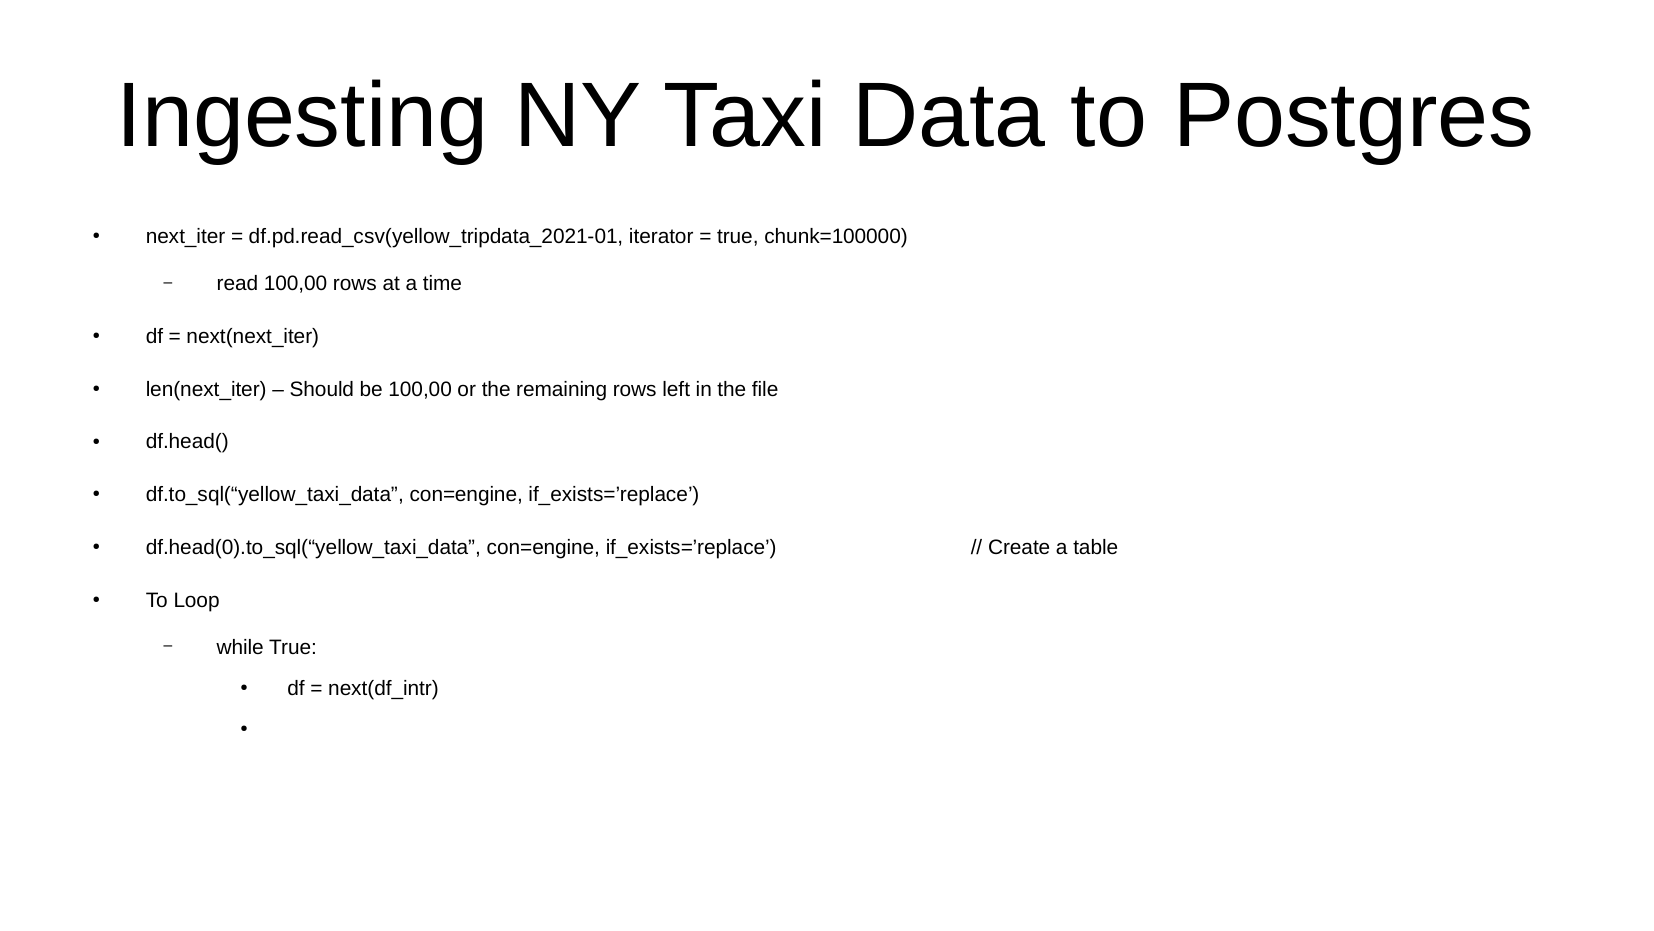

# Ingesting NY Taxi Data to Postgres
next_iter = df.pd.read_csv(yellow_tripdata_2021-01, iterator = true, chunk=100000)
read 100,00 rows at a time
df = next(next_iter)
len(next_iter) – Should be 100,00 or the remaining rows left in the file
df.head()
df.to_sql(“yellow_taxi_data”, con=engine, if_exists=’replace’)
df.head(0).to_sql(“yellow_taxi_data”, con=engine, if_exists=’replace’)			// Create a table
To Loop
while True:
df = next(df_intr)